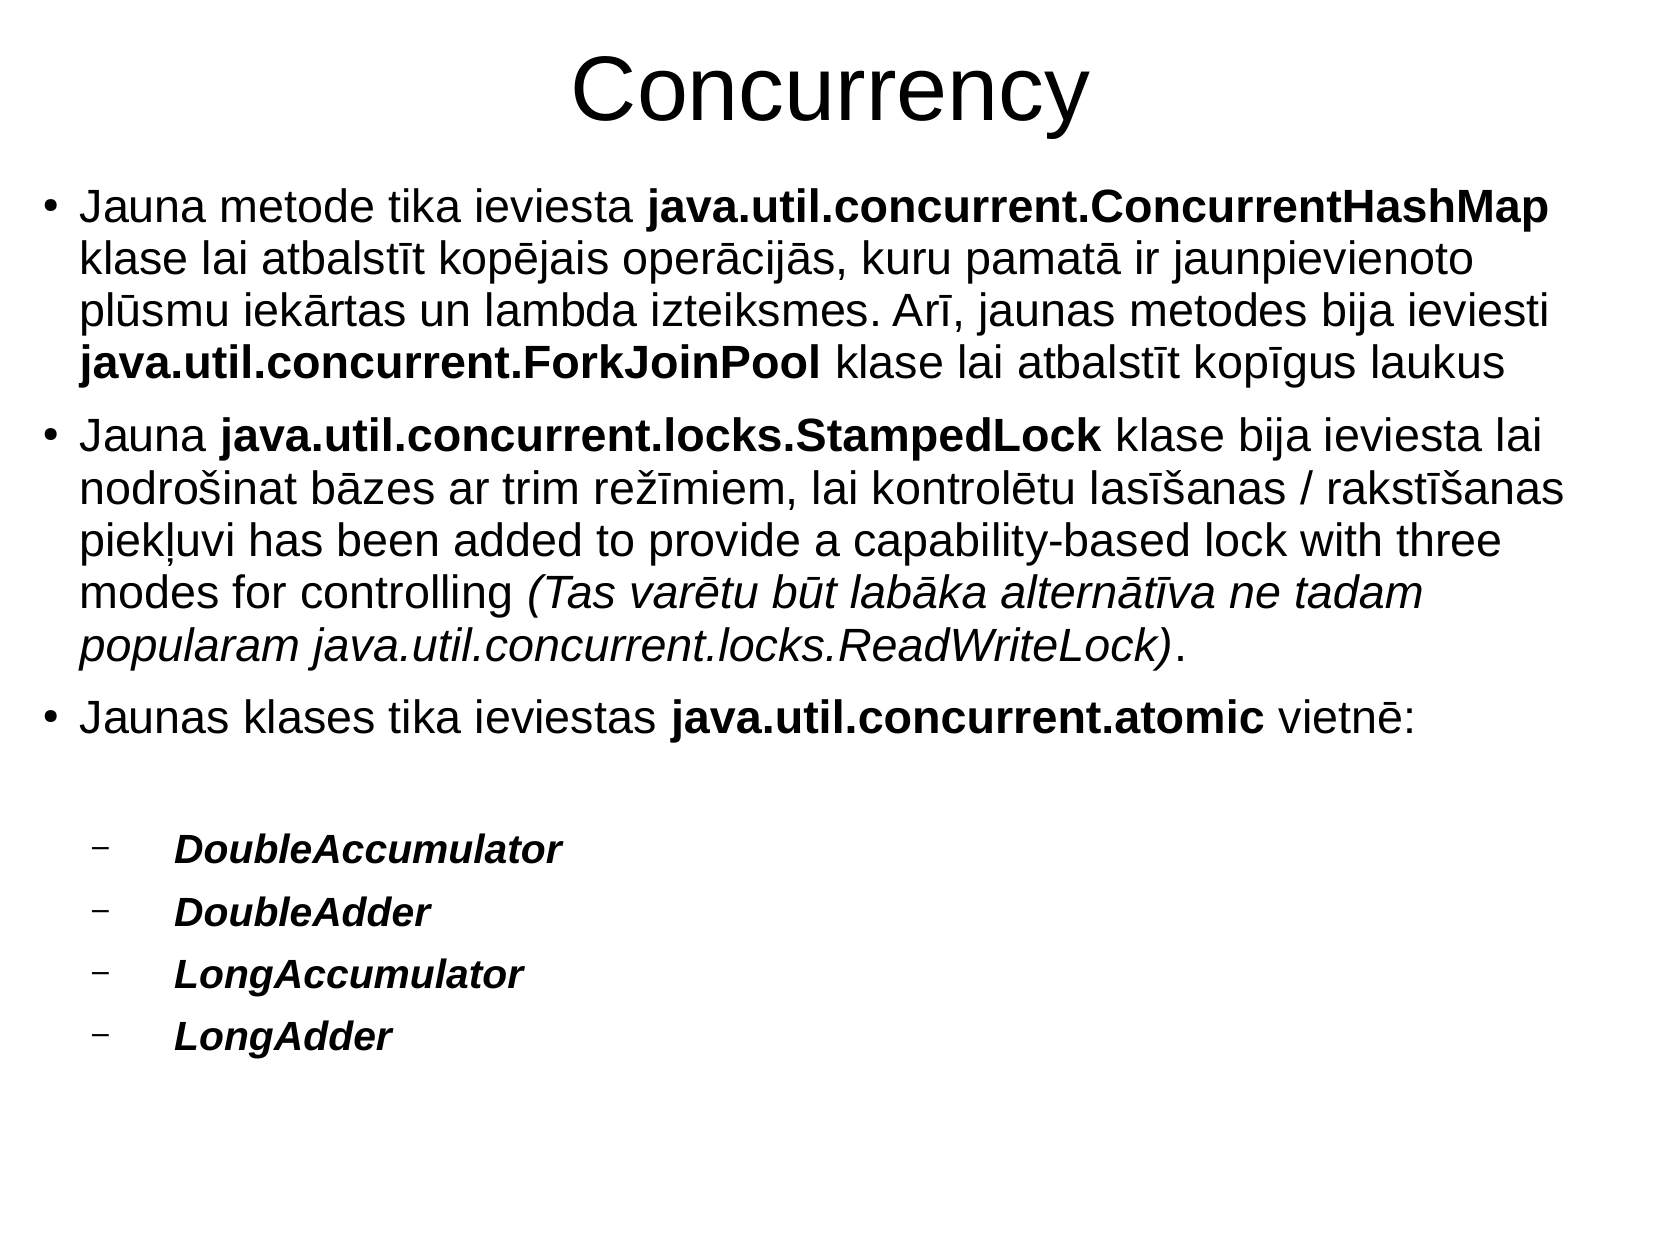

# Concurrency
Jauna metode tika ieviesta java.util.concurrent.ConcurrentHashMap klase lai atbalstīt kopējais operācijās, kuru pamatā ir jaunpievienoto plūsmu iekārtas un lambda izteiksmes. Arī, jaunas metodes bija ieviesti java.util.concurrent.ForkJoinPool klase lai atbalstīt kopīgus laukus
Jauna java.util.concurrent.locks.StampedLock klase bija ieviesta lai nodrošinat bāzes ar trim režīmiem, lai kontrolētu lasīšanas / rakstīšanas piekļuvi has been added to provide a capability-based lock with three modes for controlling (Tas varētu būt labāka alternātīva ne tadam popularam java.util.concurrent.locks.ReadWriteLock).
Jaunas klases tika ieviestas java.util.concurrent.atomic vietnē:
 DoubleAccumulator
 DoubleAdder
 LongAccumulator
 LongAdder